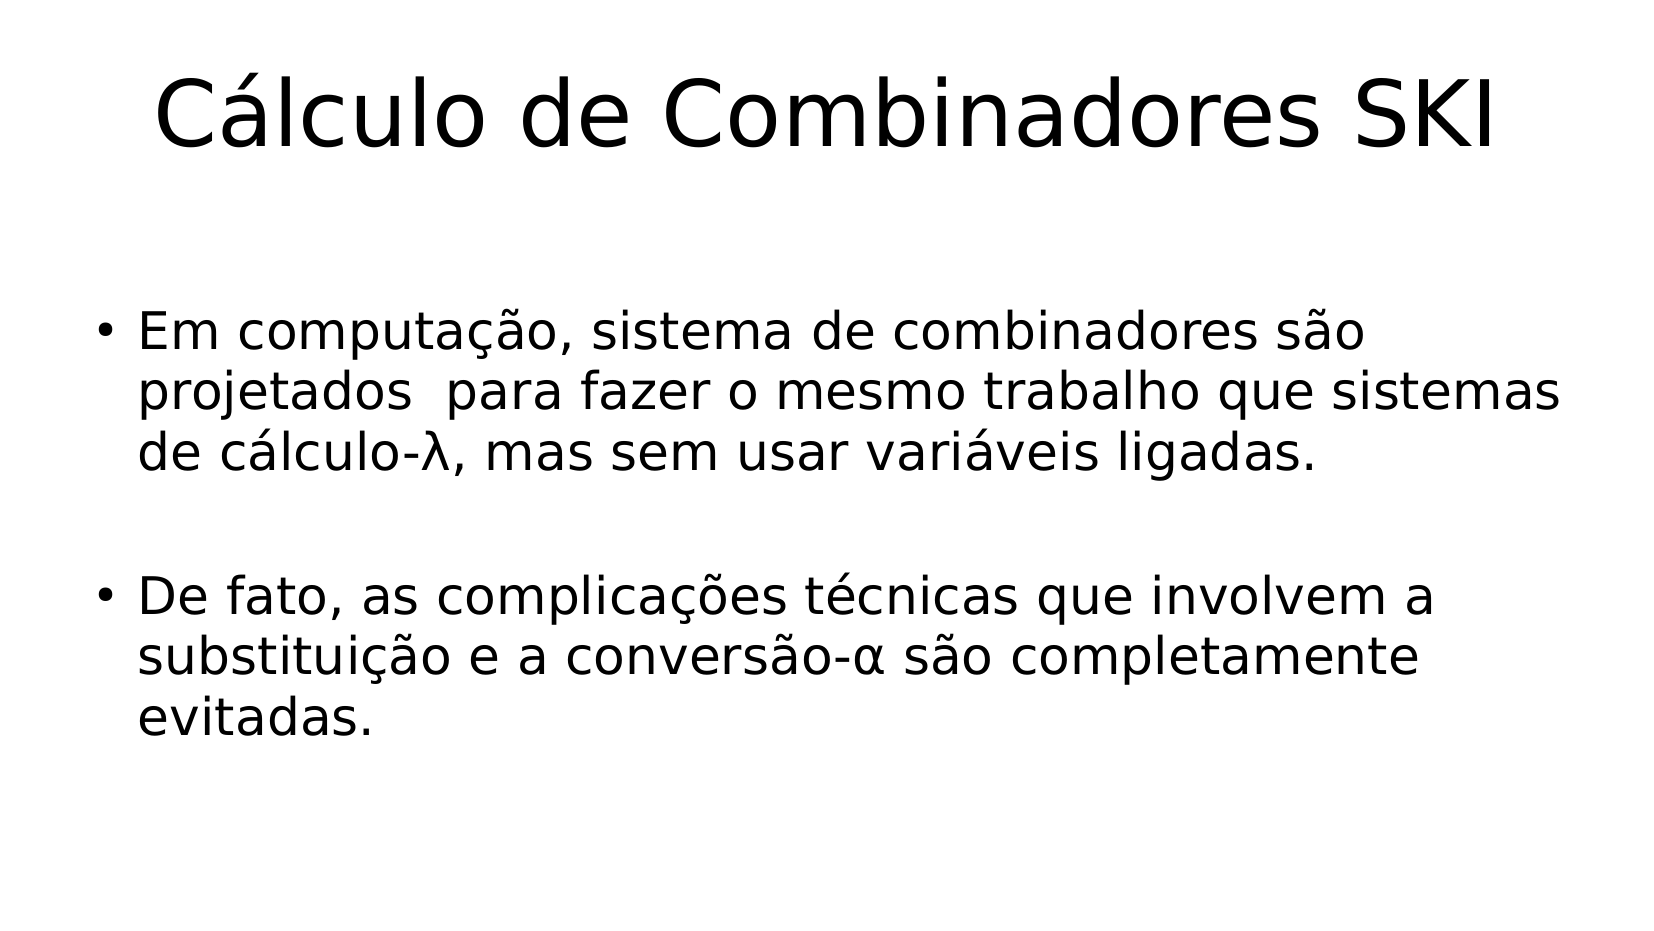

# Cálculo de Combinadores SKI
Em computação, sistema de combinadores são projetados para fazer o mesmo trabalho que sistemas de cálculo-λ, mas sem usar variáveis ligadas.
De fato, as complicações técnicas que involvem a substituição e a conversão-α são completamente evitadas.